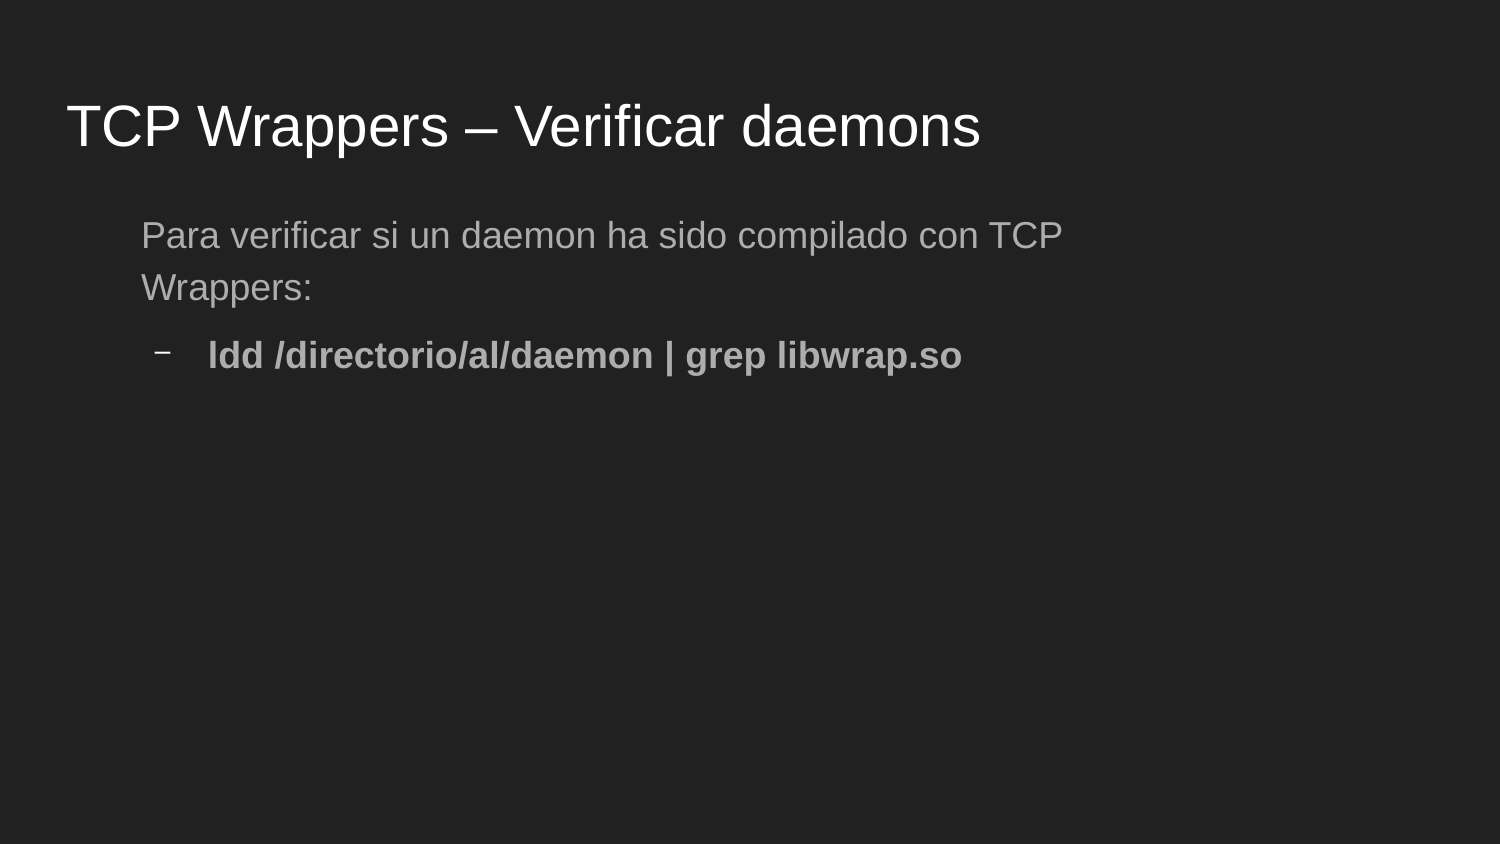

# TCP Wrappers – Verificar daemons
Para verificar si un daemon ha sido compilado con TCP Wrappers:
ldd /directorio/al/daemon | grep libwrap.so